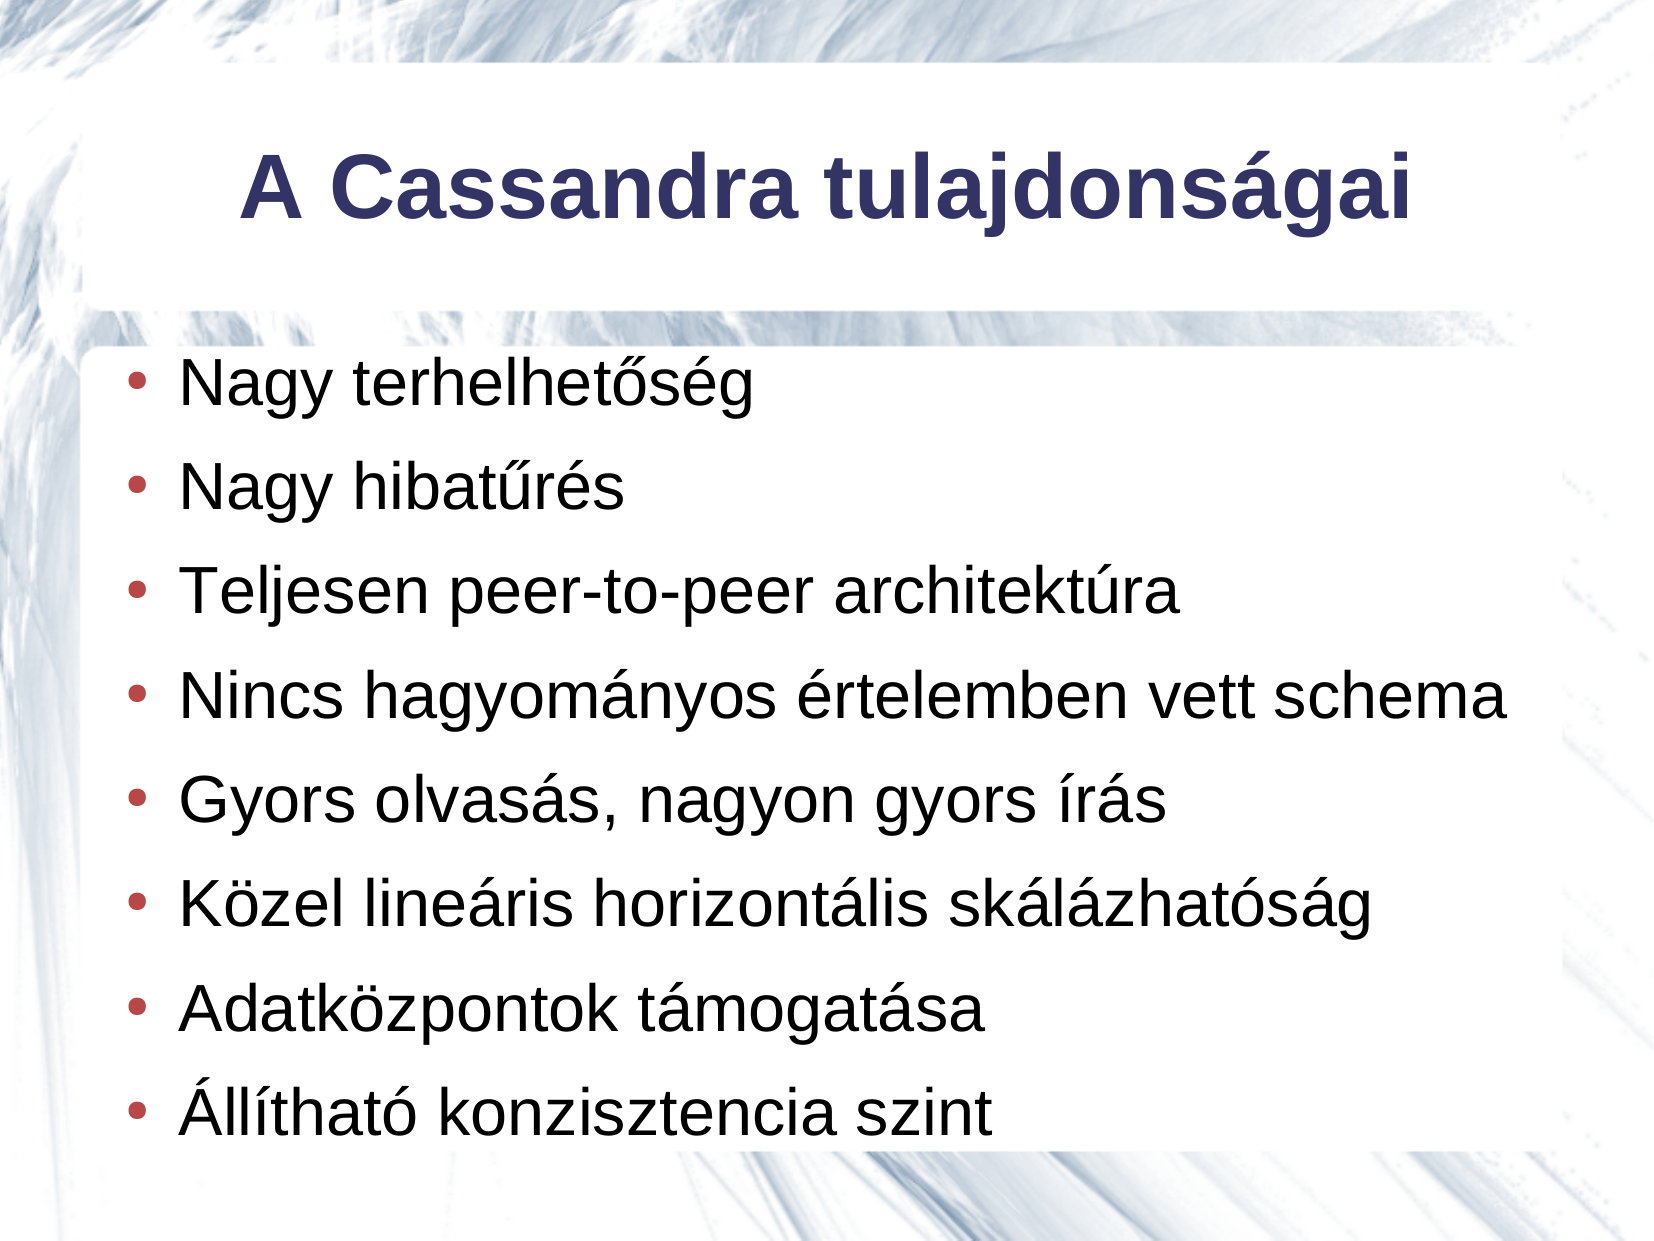

# A Cassandra tulajdonságai
Nagy terhelhetőség
Nagy hibatűrés
Teljesen peer-to-peer architektúra
Nincs hagyományos értelemben vett schema
Gyors olvasás, nagyon gyors írás
Közel lineáris horizontális skálázhatóság
Adatközpontok támogatása
Állítható konzisztencia szint